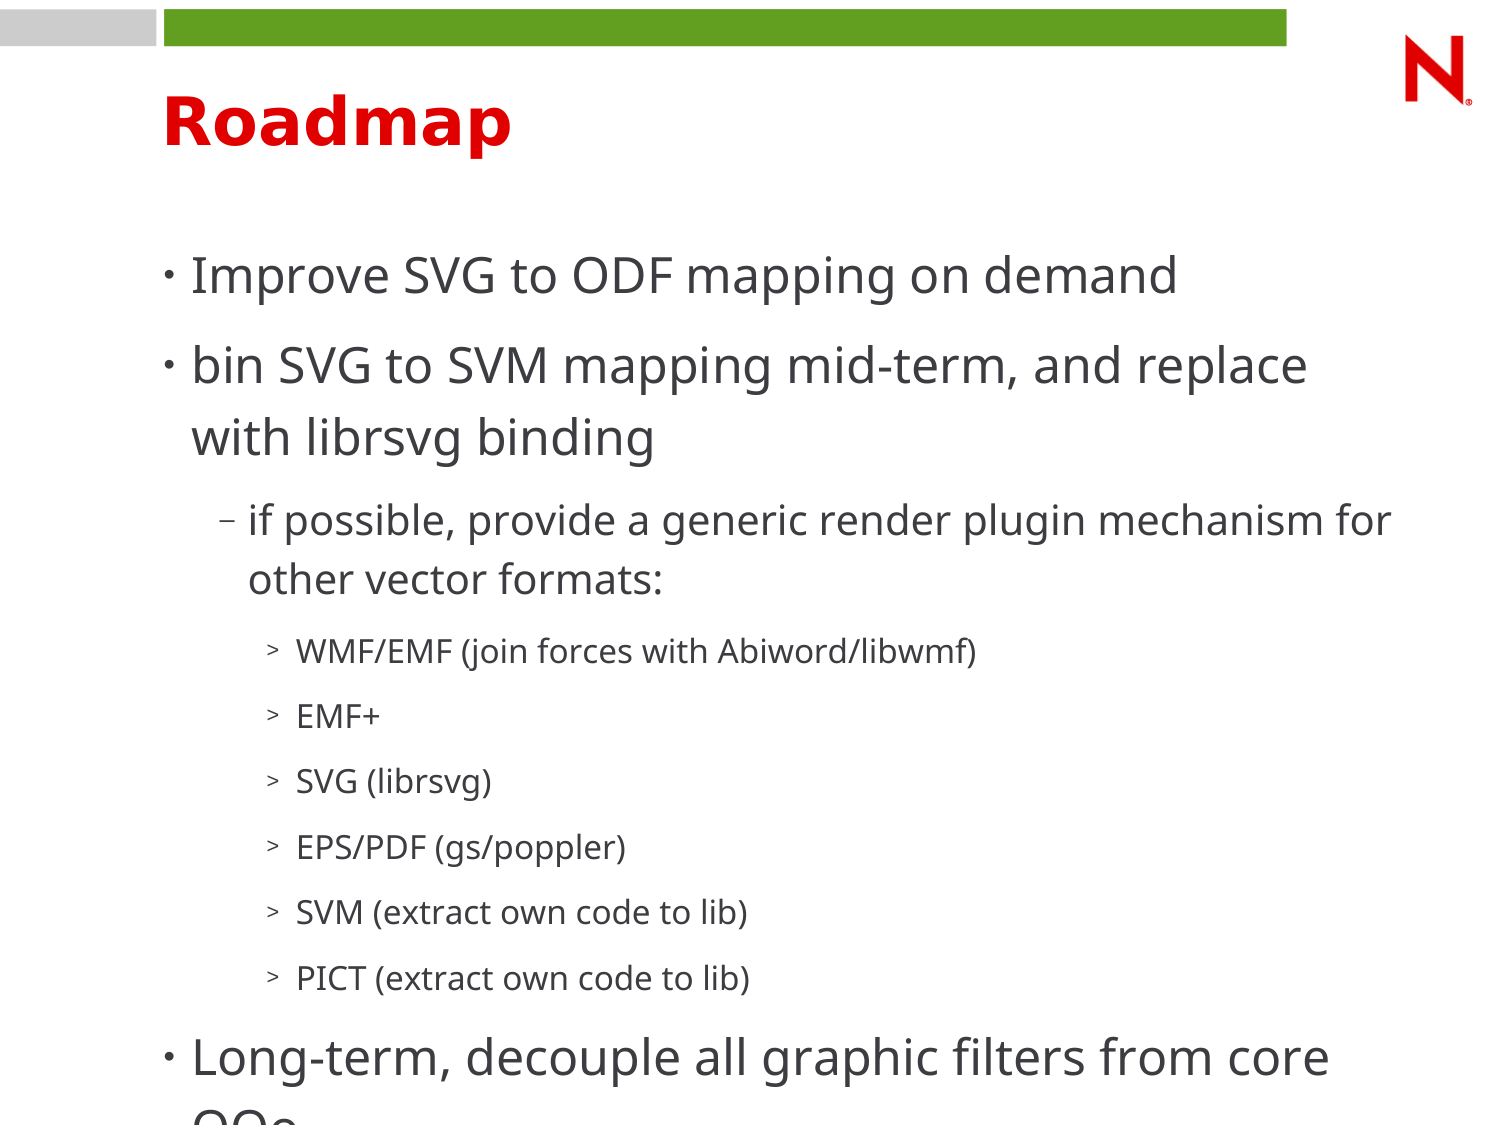

# Roadmap
Improve SVG to ODF mapping on demand
bin SVG to SVM mapping mid-term, and replace with librsvg binding
if possible, provide a generic render plugin mechanism for other vector formats:
WMF/EMF (join forces with Abiword/libwmf)
EMF+
SVG (librsvg)
EPS/PDF (gs/poppler)
SVM (extract own code to lib)
PICT (extract own code to lib)
Long-term, decouple all graphic filters from core OOo